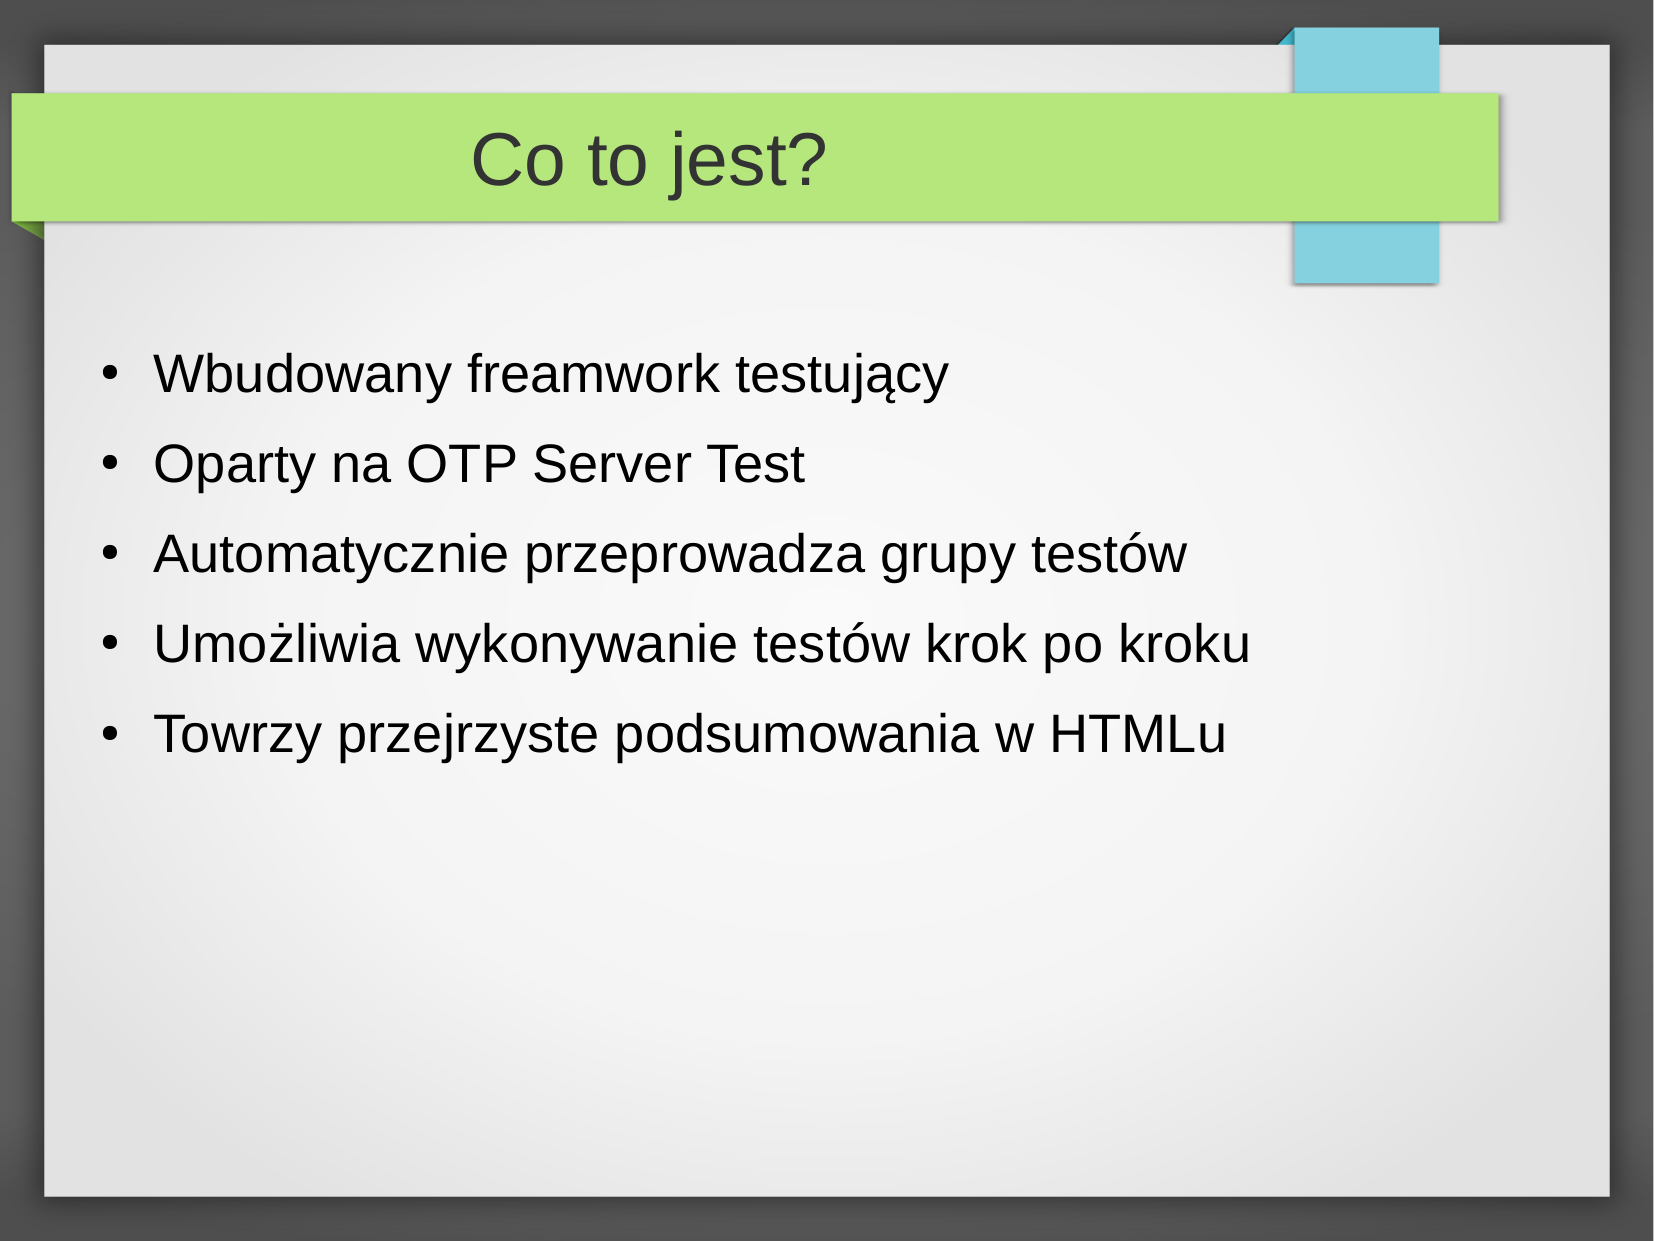

# Co to jest?
Wbudowany freamwork testujący
Oparty na OTP Server Test
Automatycznie przeprowadza grupy testów
Umożliwia wykonywanie testów krok po kroku
Towrzy przejrzyste podsumowania w HTMLu